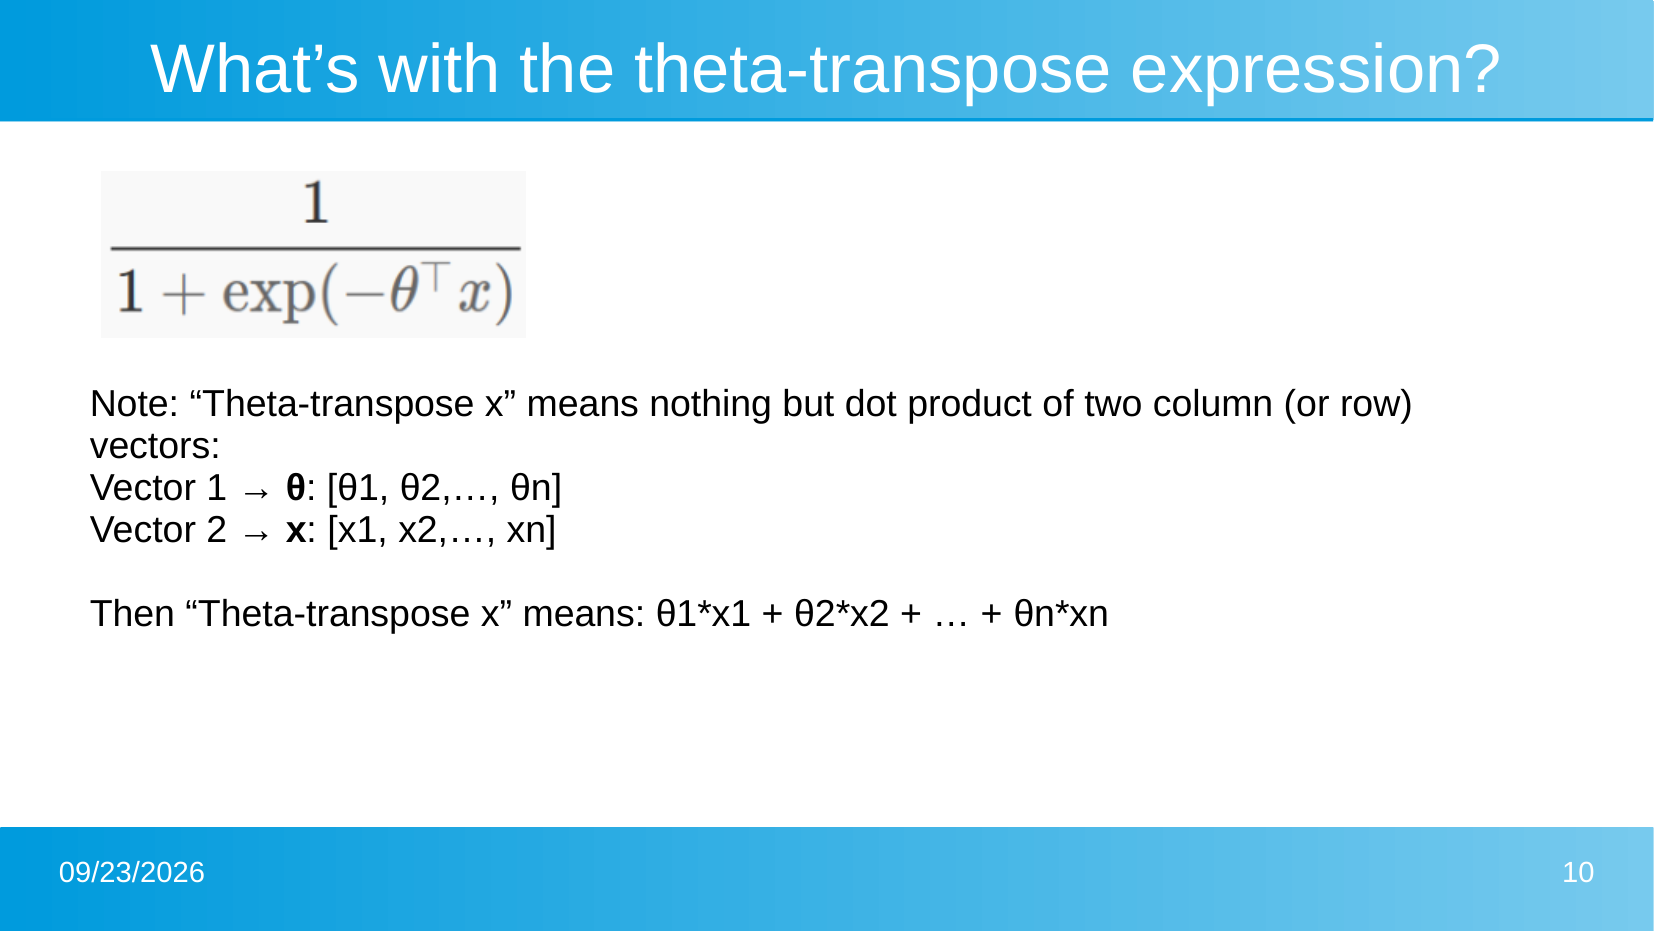

# What’s with the theta-transpose expression?
Note: “Theta-transpose x” means nothing but dot product of two column (or row) vectors:
Vector 1 → θ: [θ1, θ2,…, θn]
Vector 2 → x: [x1, x2,…, xn]
Then “Theta-transpose x” means: θ1*x1 + θ2*x2 + … + θn*xn
10